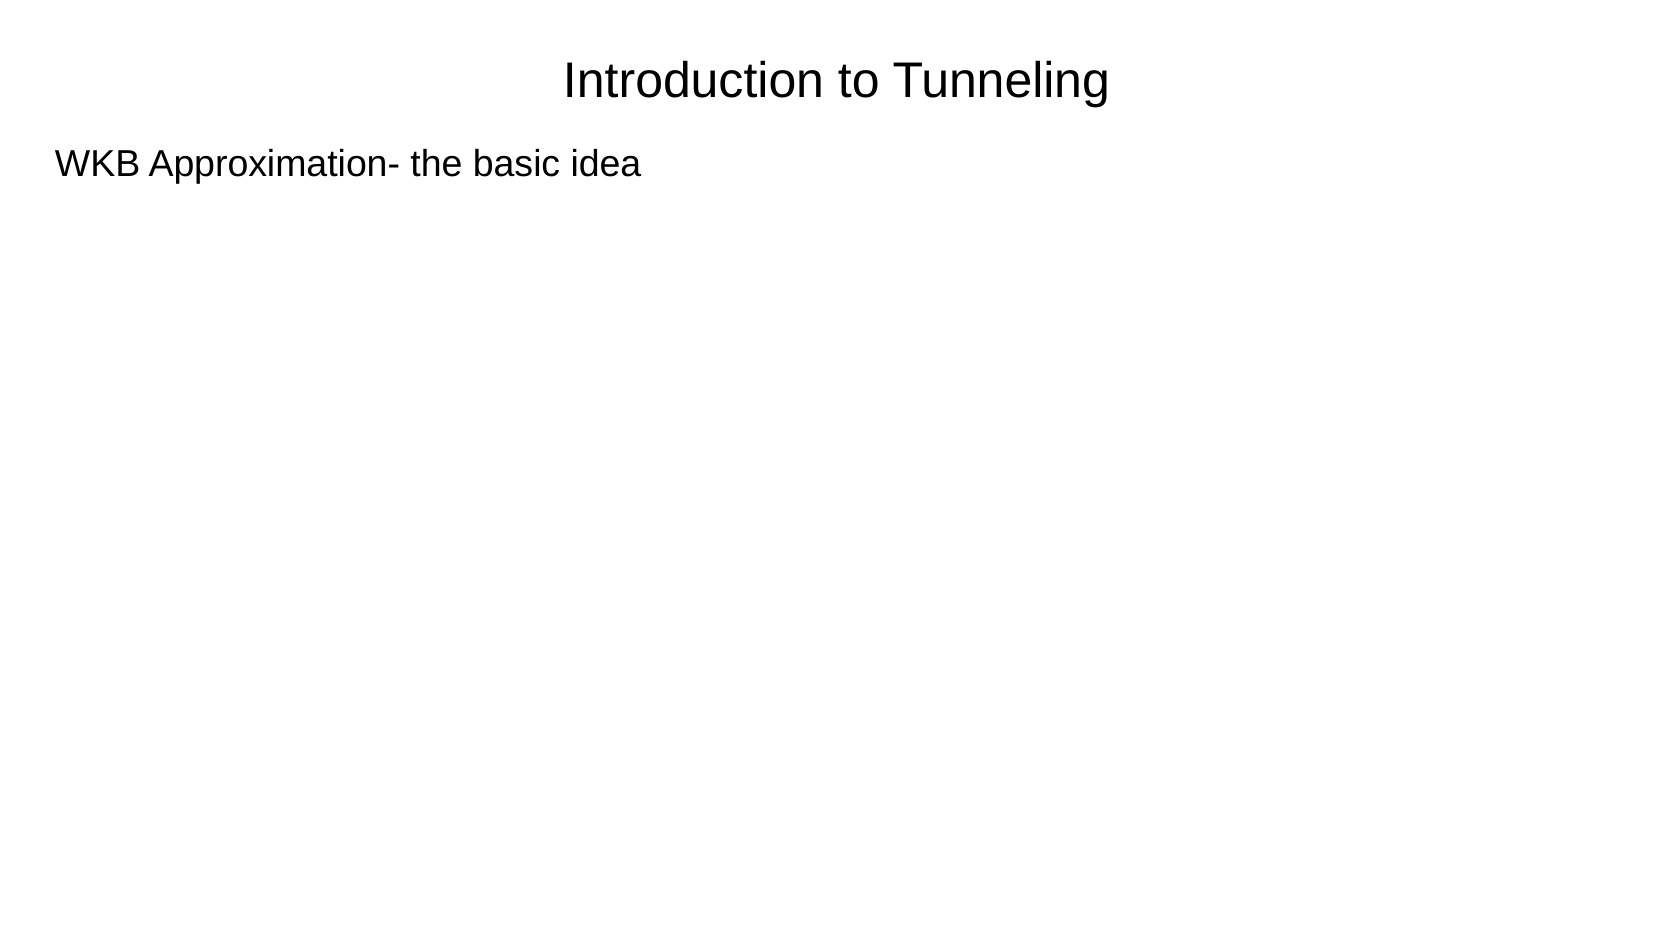

Introduction to Tunneling
WKB Approximation- the basic idea